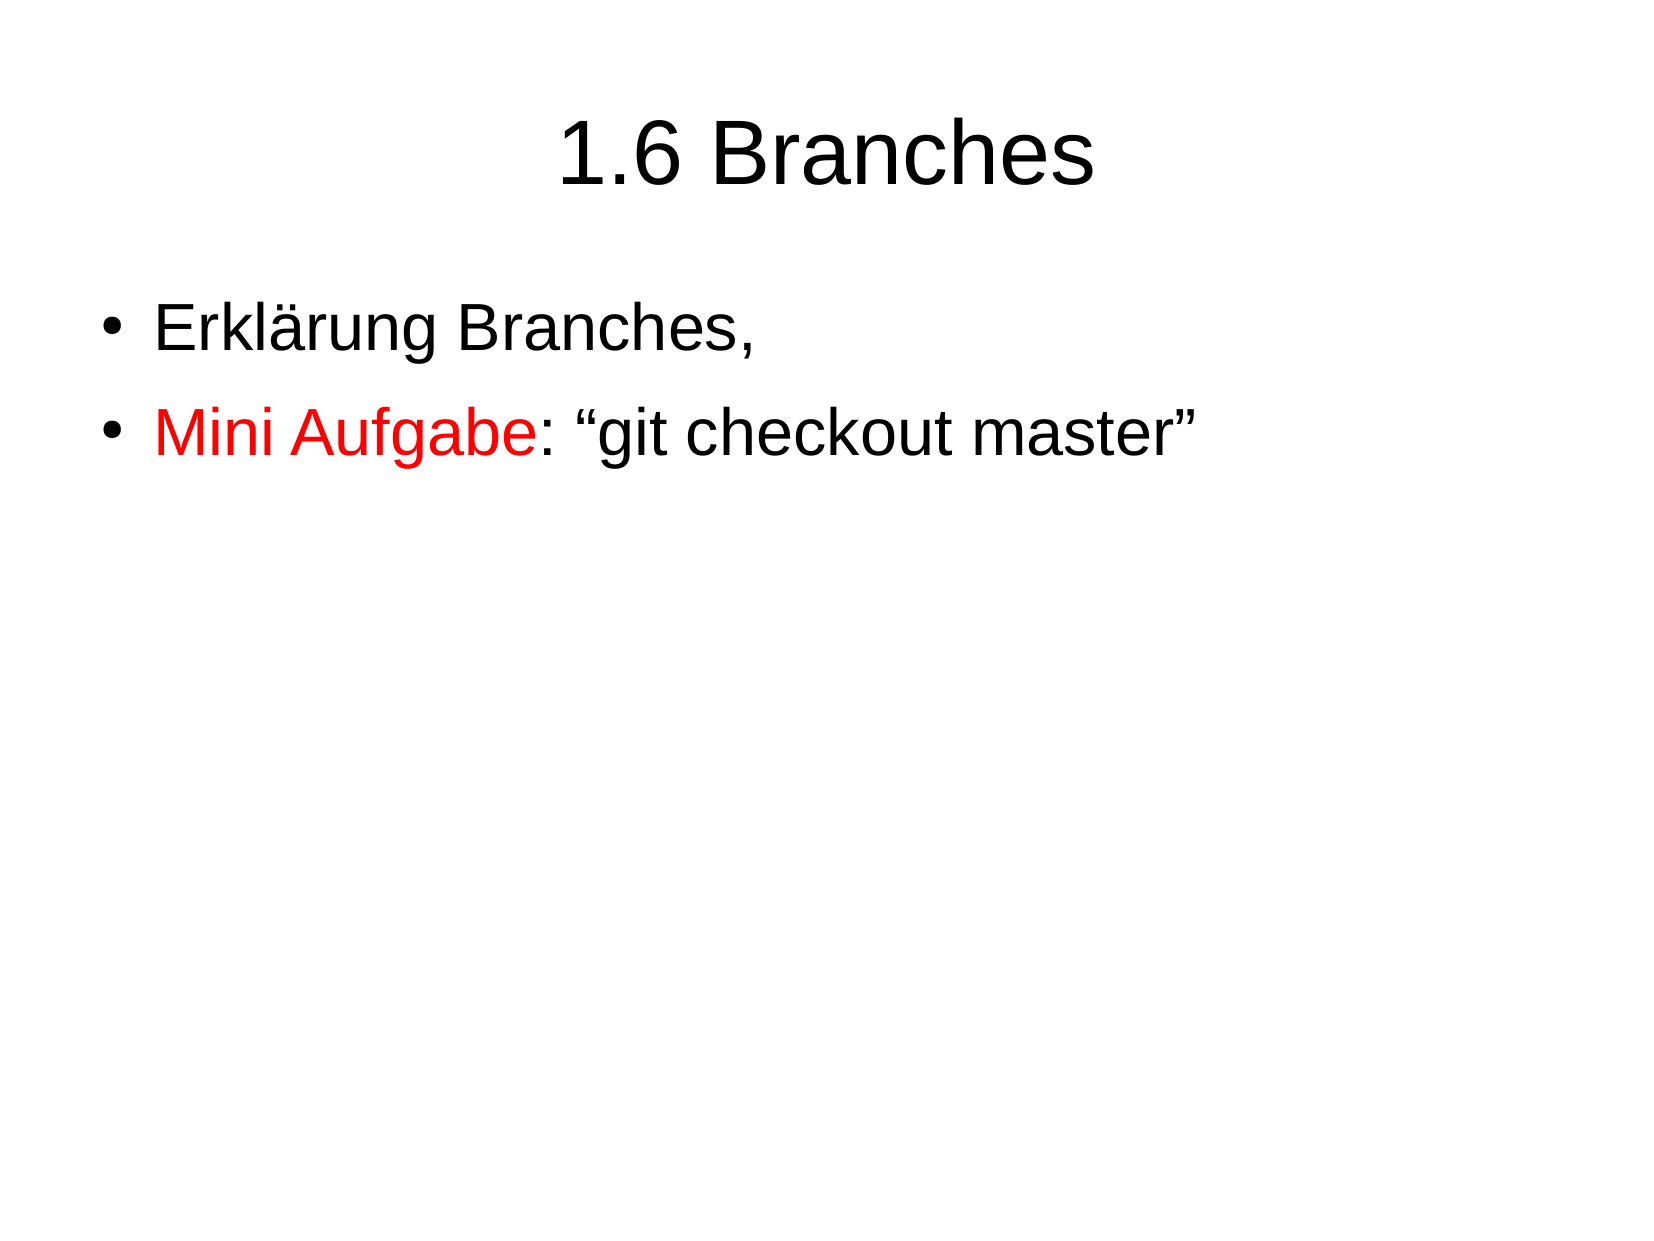

# 1.6 Branches
Erklärung Branches,
Mini Aufgabe: “git checkout master”